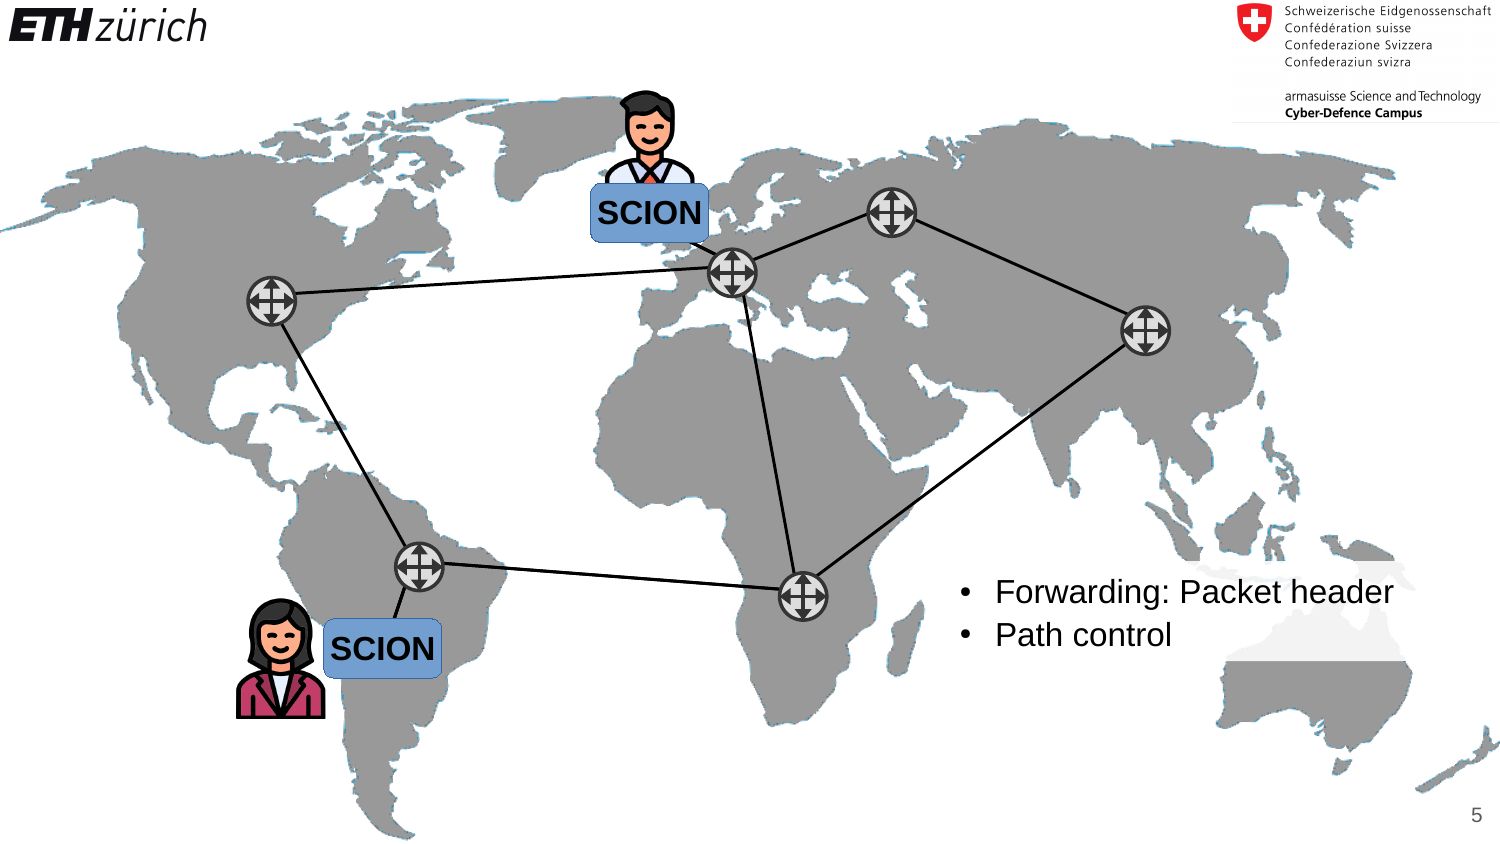

SCION
Forwarding: Packet header
Path control
SCION
5